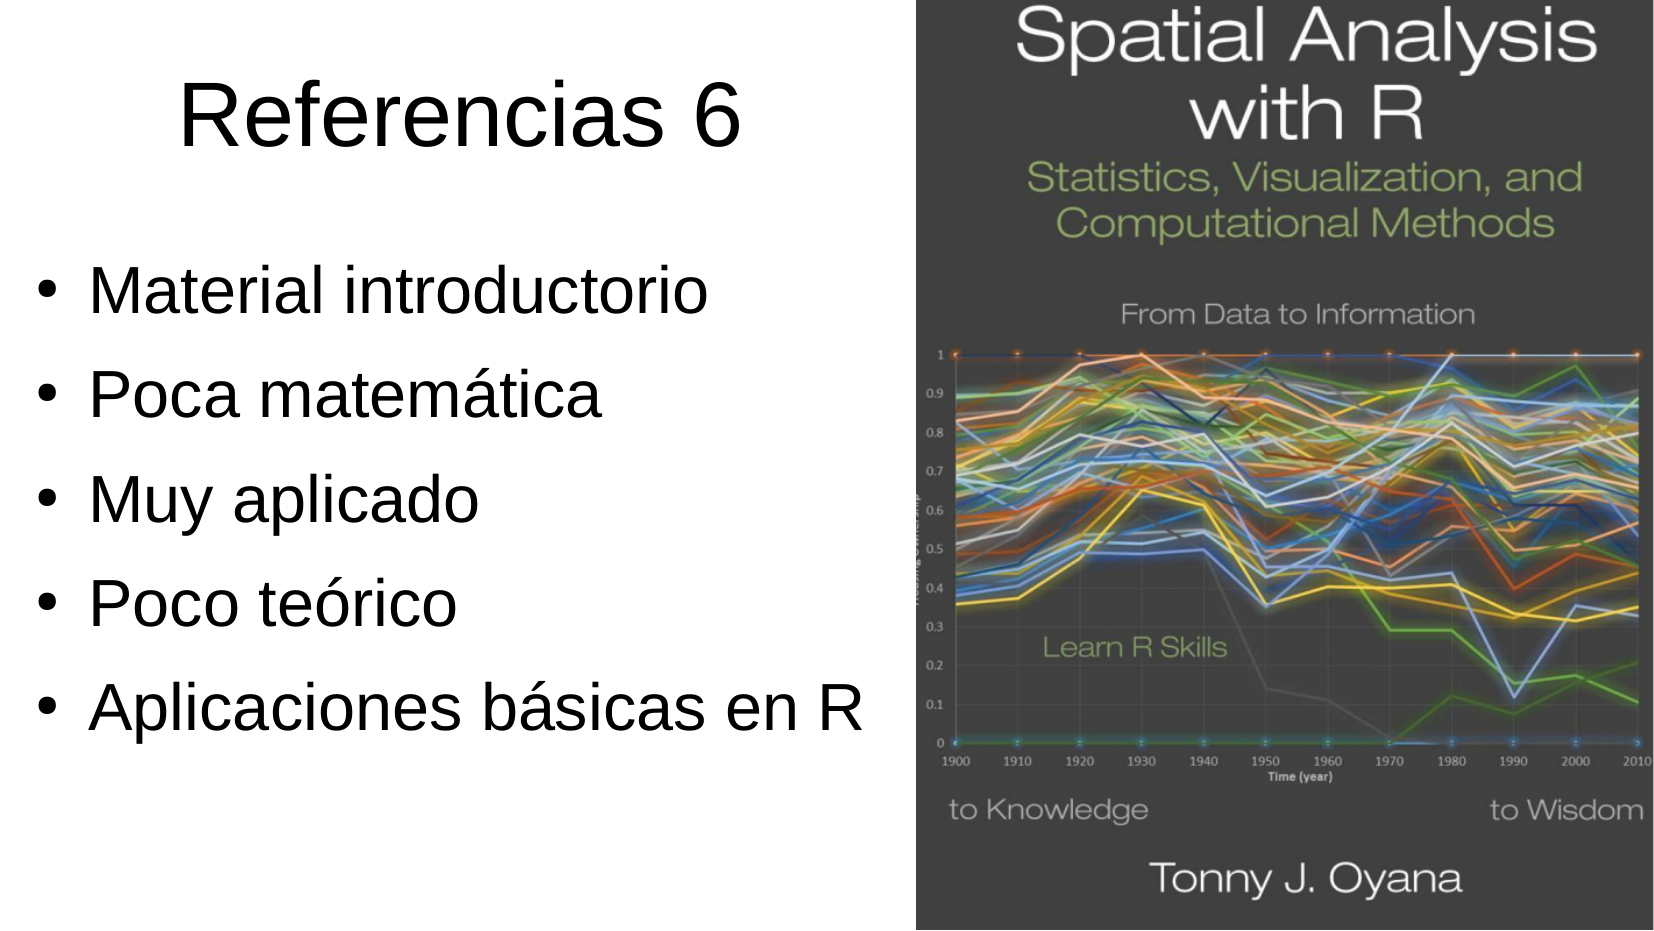

# Referencias 6
Material introductorio
Poca matemática
Muy aplicado
Poco teórico
Aplicaciones básicas en R